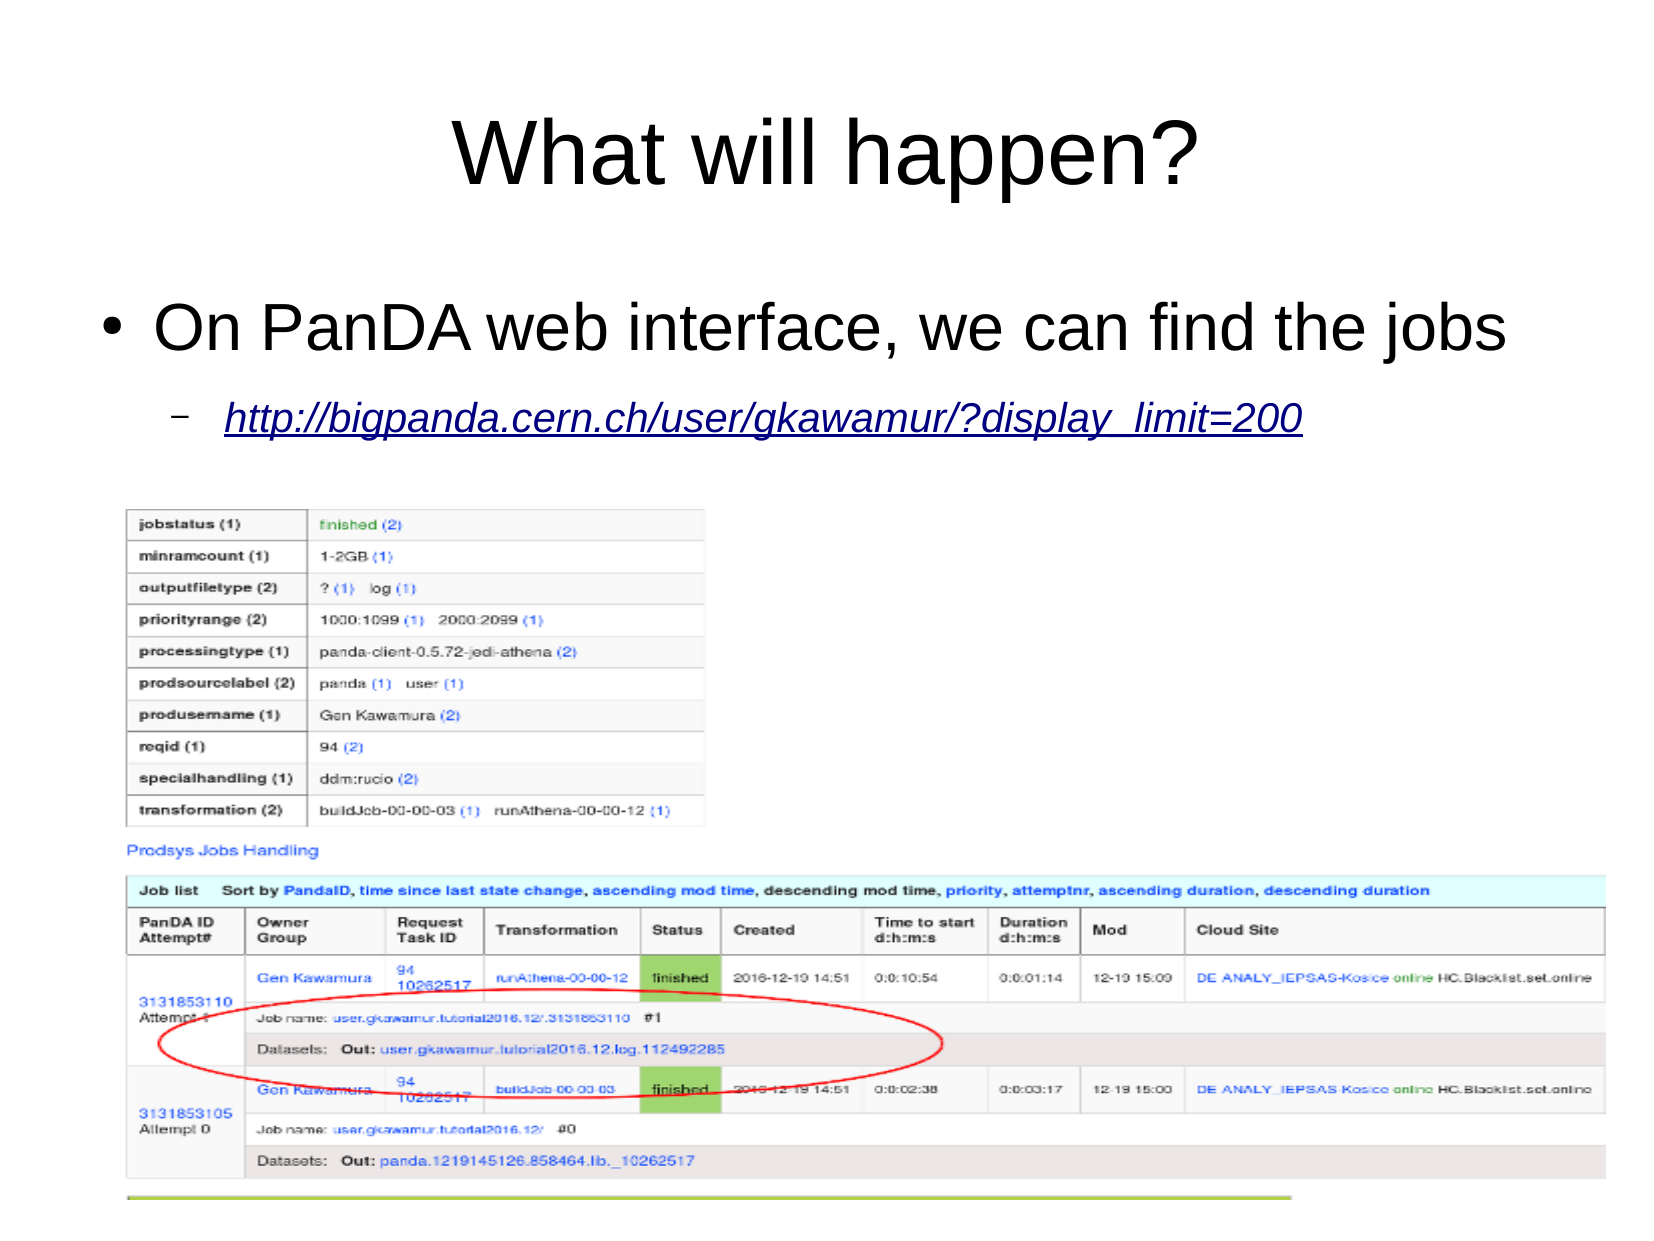

# What will happen?
On PanDA web interface, we can find the jobs
http://bigpanda.cern.ch/user/gkawamur/?display_limit=200
Data Science Summer School 2017
27